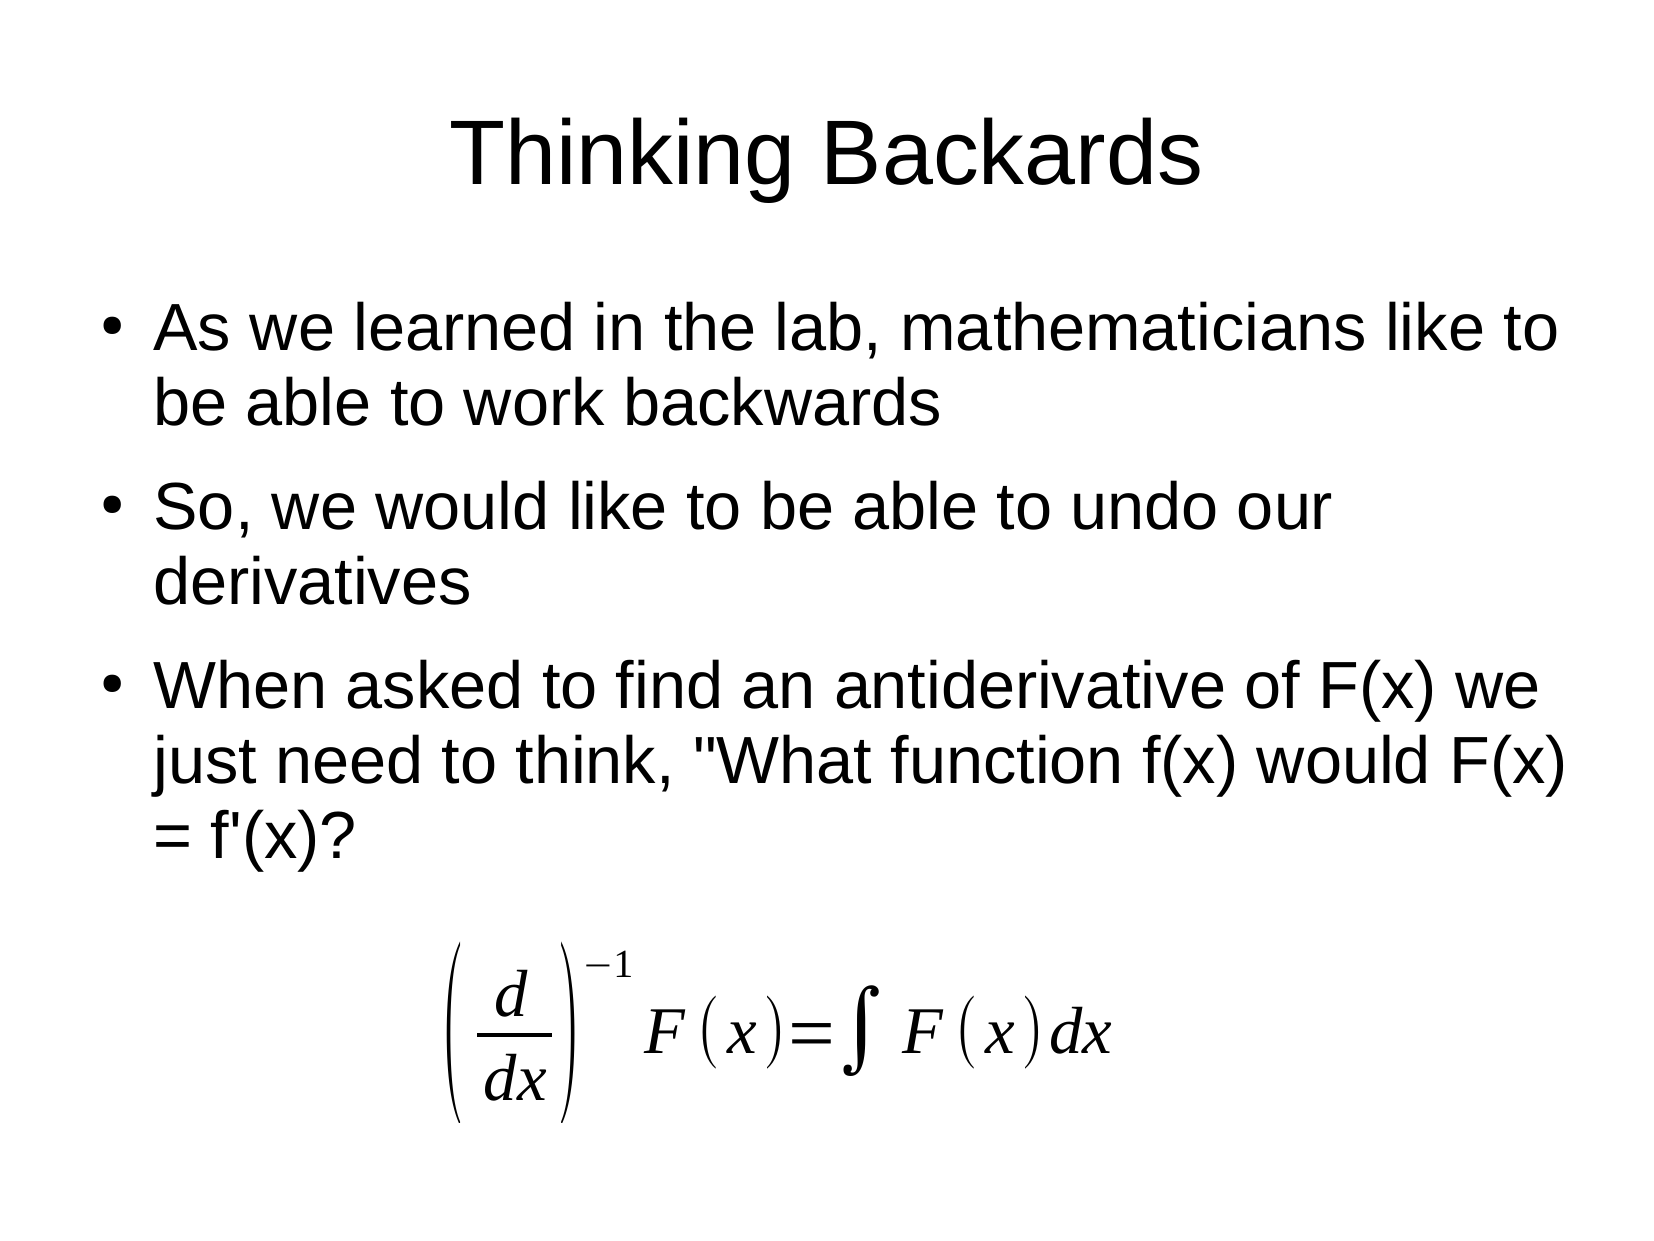

# Thinking Backards
As we learned in the lab, mathematicians like to be able to work backwards
So, we would like to be able to undo our derivatives
When asked to find an antiderivative of F(x) we just need to think, "What function f(x) would F(x) = f'(x)?